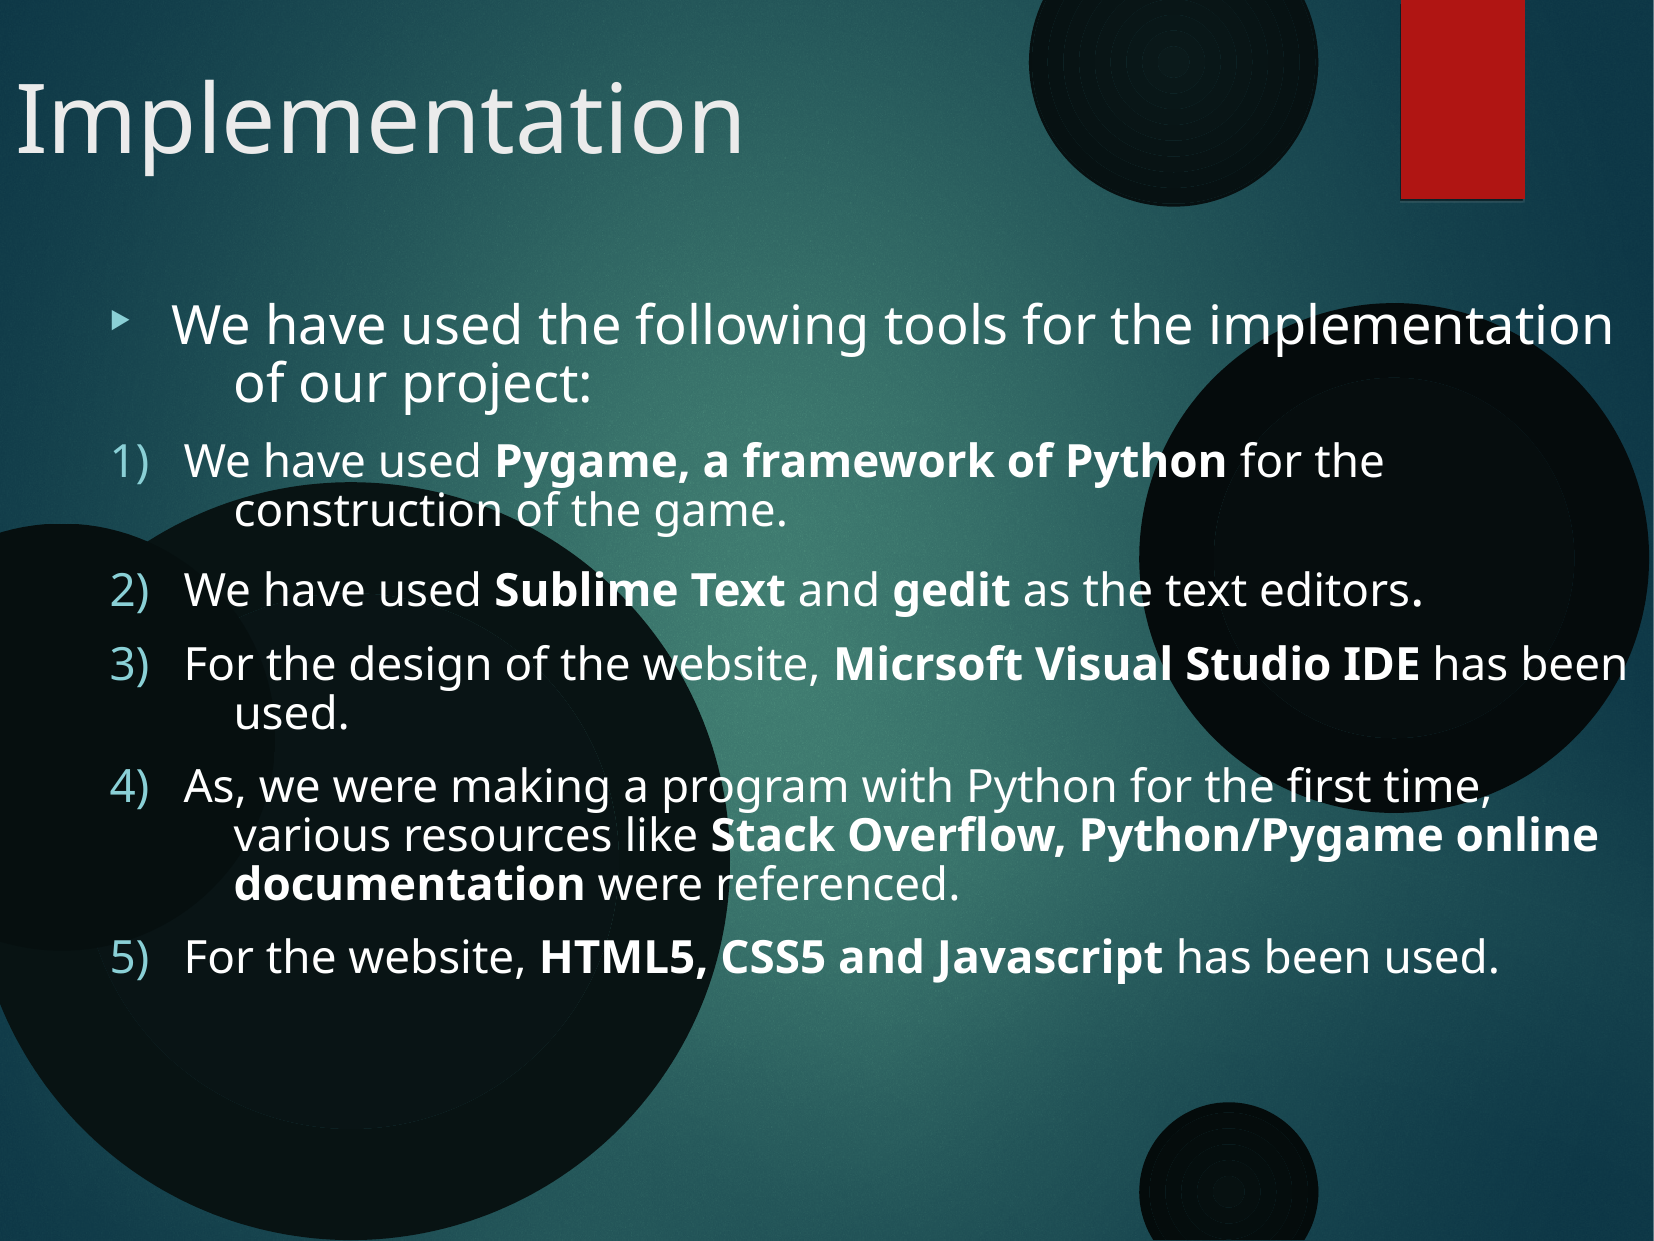

# Implementation
We have used the following tools for the implementation of our project:
 We have used Pygame, a framework of Python for the construction of the game.
 We have used Sublime Text and gedit as the text editors.
 For the design of the website, Micrsoft Visual Studio IDE has been used.
 As, we were making a program with Python for the first time, various resources like Stack Overflow, Python/Pygame online documentation were referenced.
 For the website, HTML5, CSS5 and Javascript has been used.